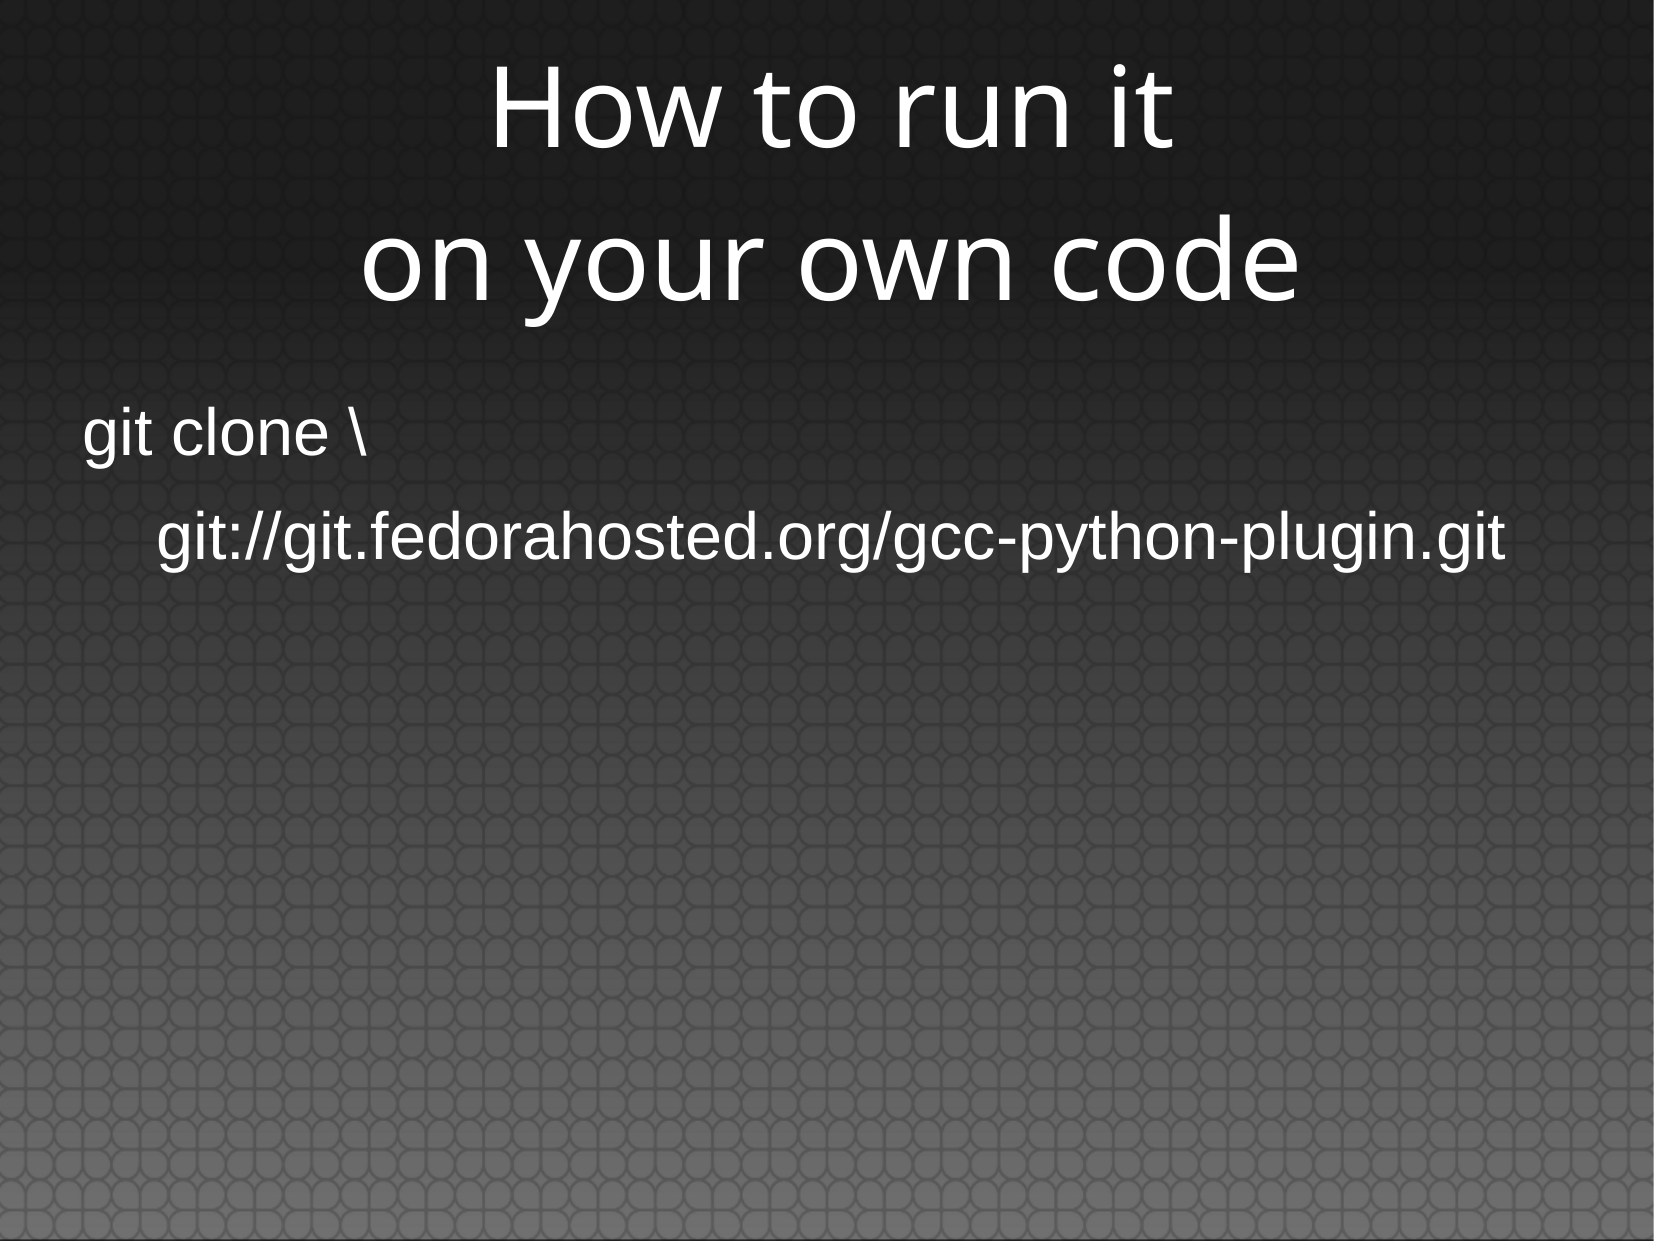

# How to run it on your own code
git clone \
 git://git.fedorahosted.org/gcc-python-plugin.git